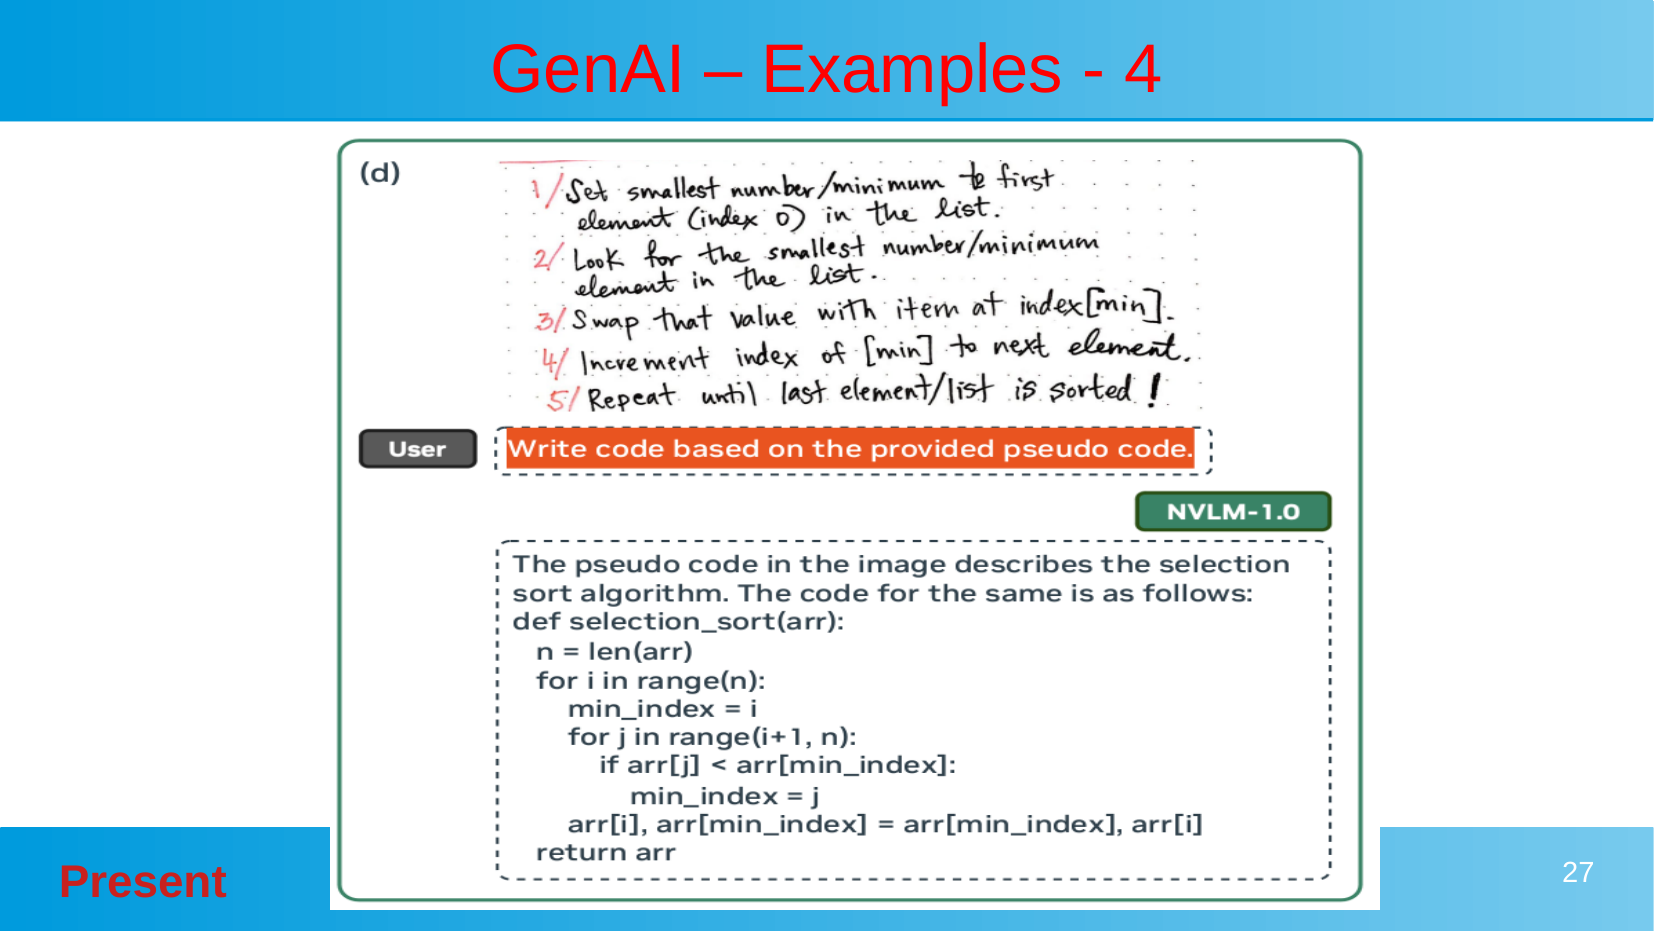

# GenAI – Examples - 4
27